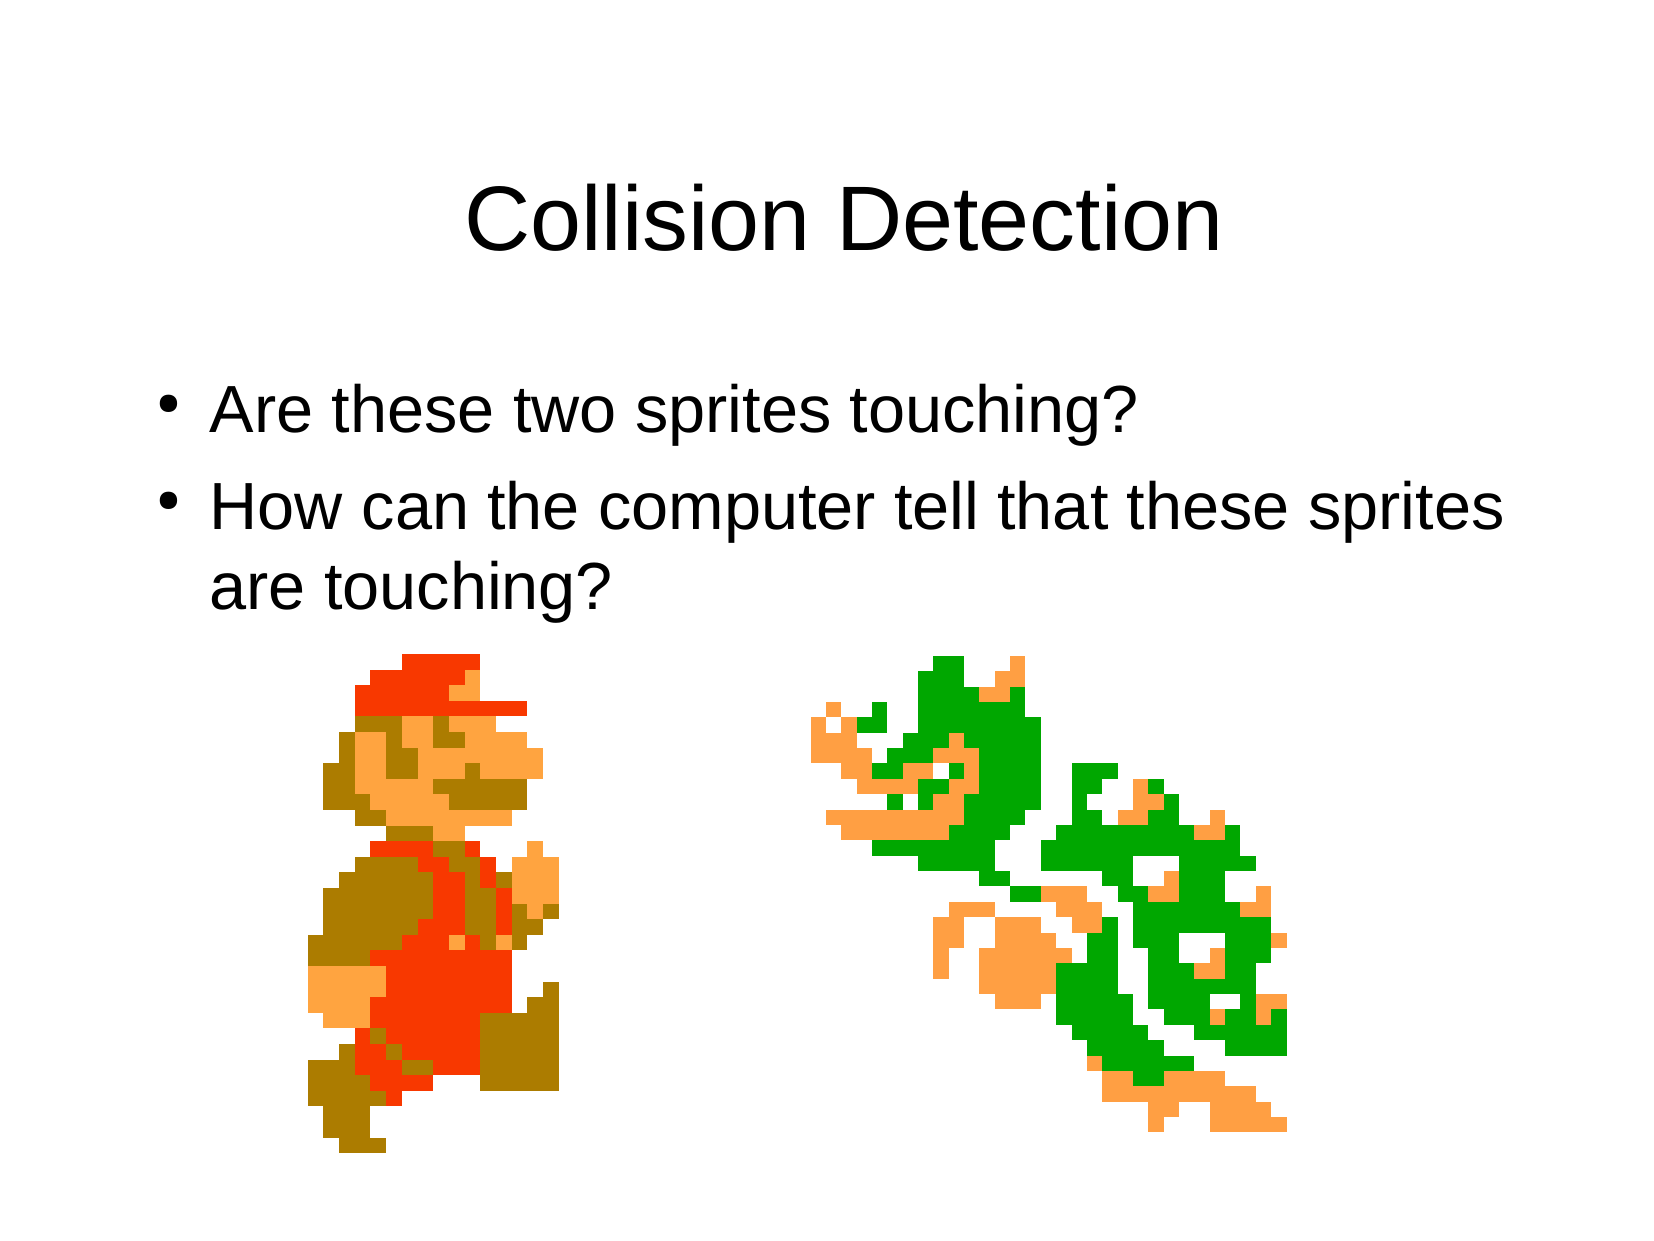

# Collision Detection
Are these two sprites touching?
How can the computer tell that these sprites are touching?